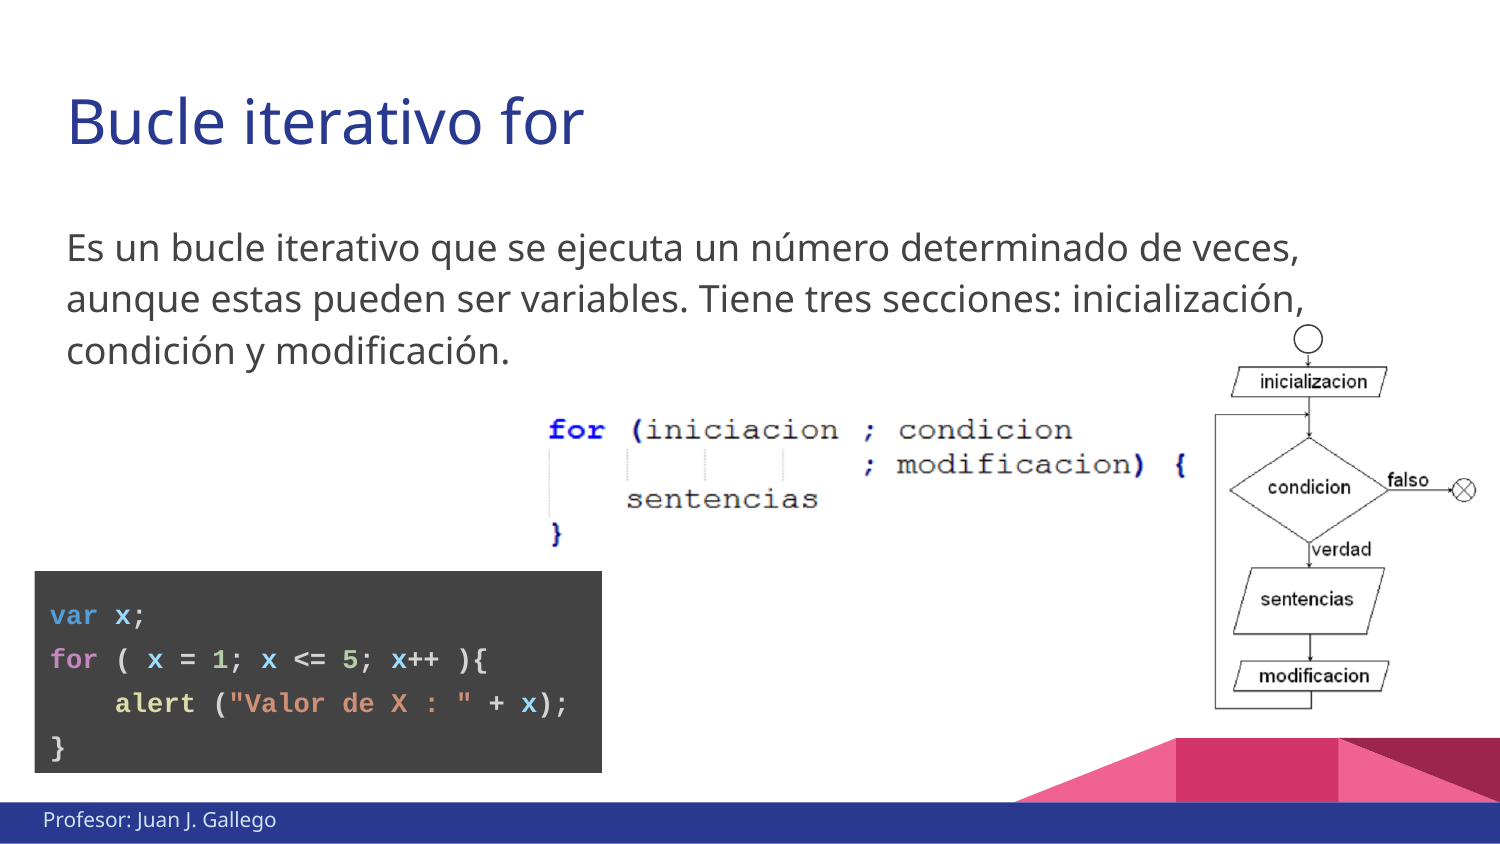

# Bucle iterativo for
Es un bucle iterativo que se ejecuta un número determinado de veces, aunque estas pueden ser variables. Tiene tres secciones: inicialización, condición y modificación.
var x;
for ( x = 1; x <= 5; x++ ){
 alert ("Valor de X : " + x);
}